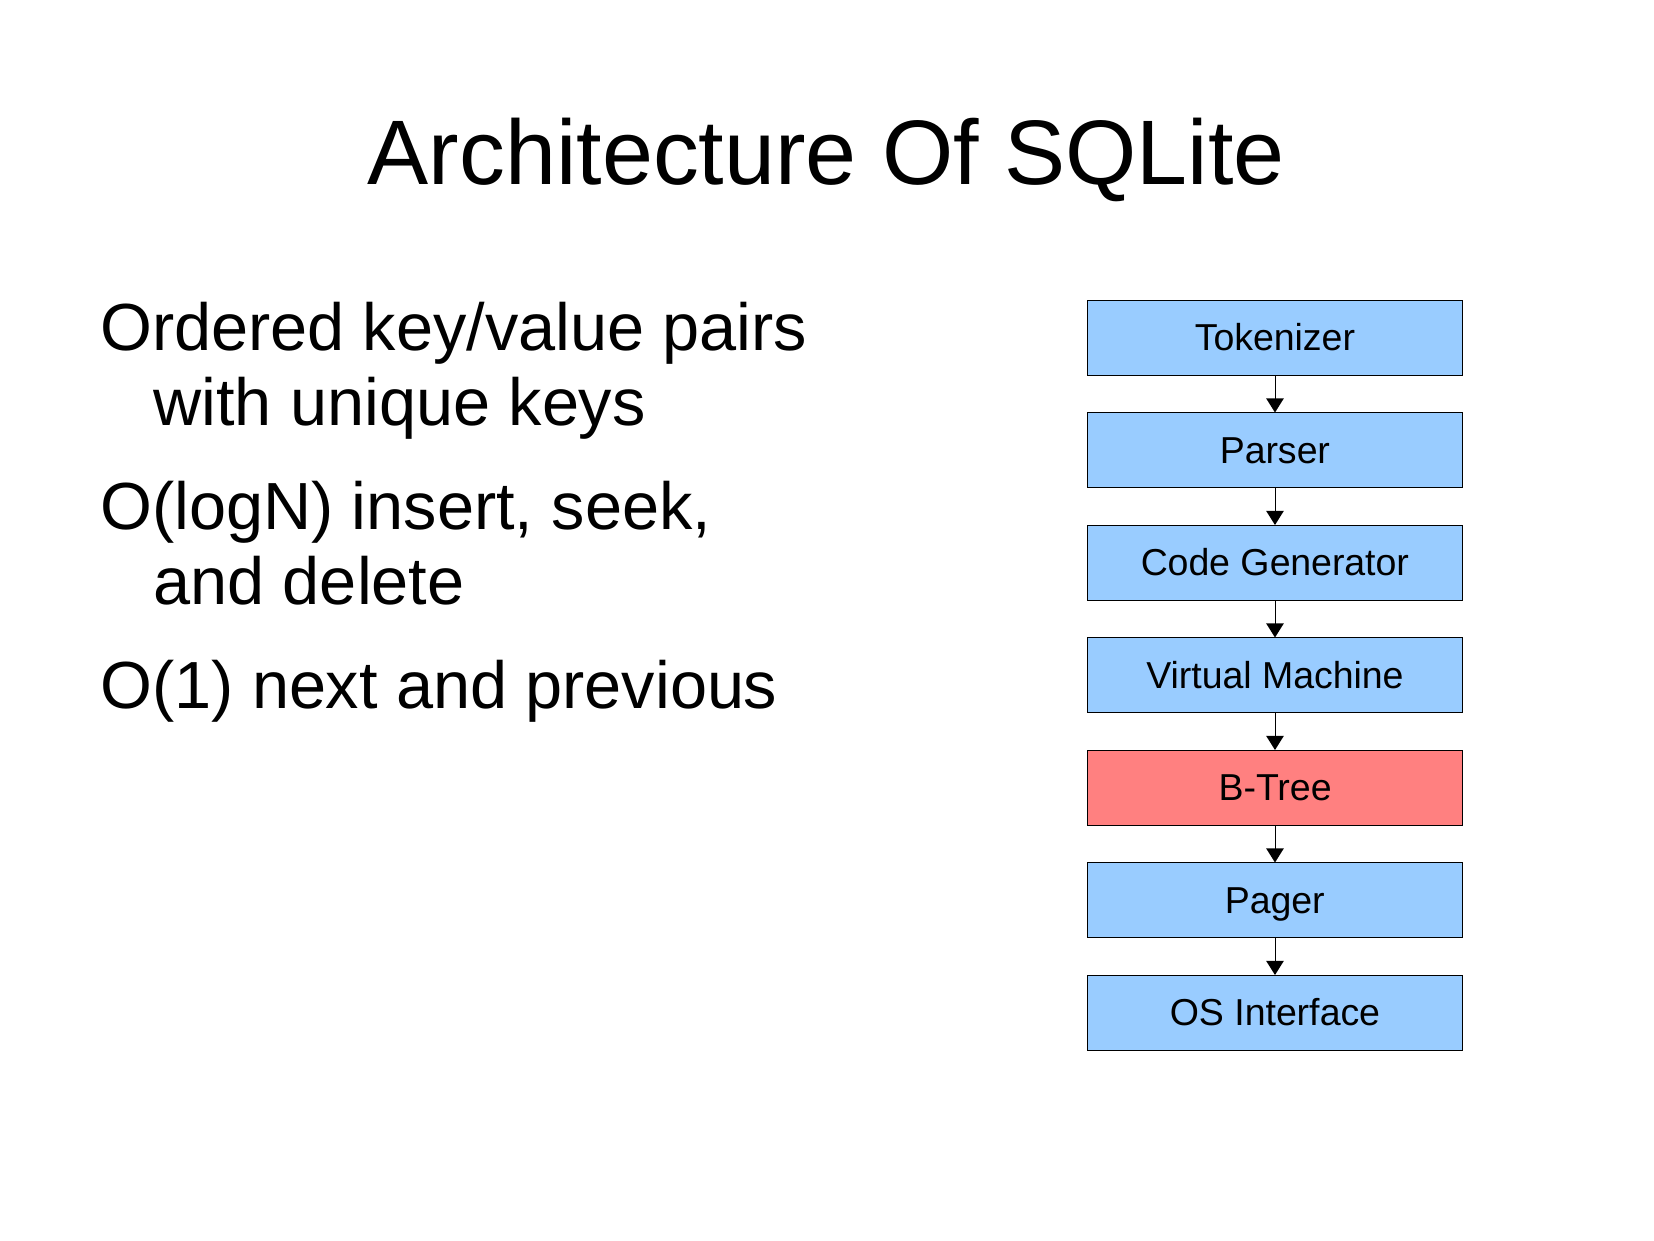

# Architecture Of SQLite
Ordered key/value pairs with unique keys
O(logN) insert, seek, and delete
O(1) next and previous
Tokenizer
Parser
Code Generator
Virtual Machine
B-Tree
Pager
OS Interface